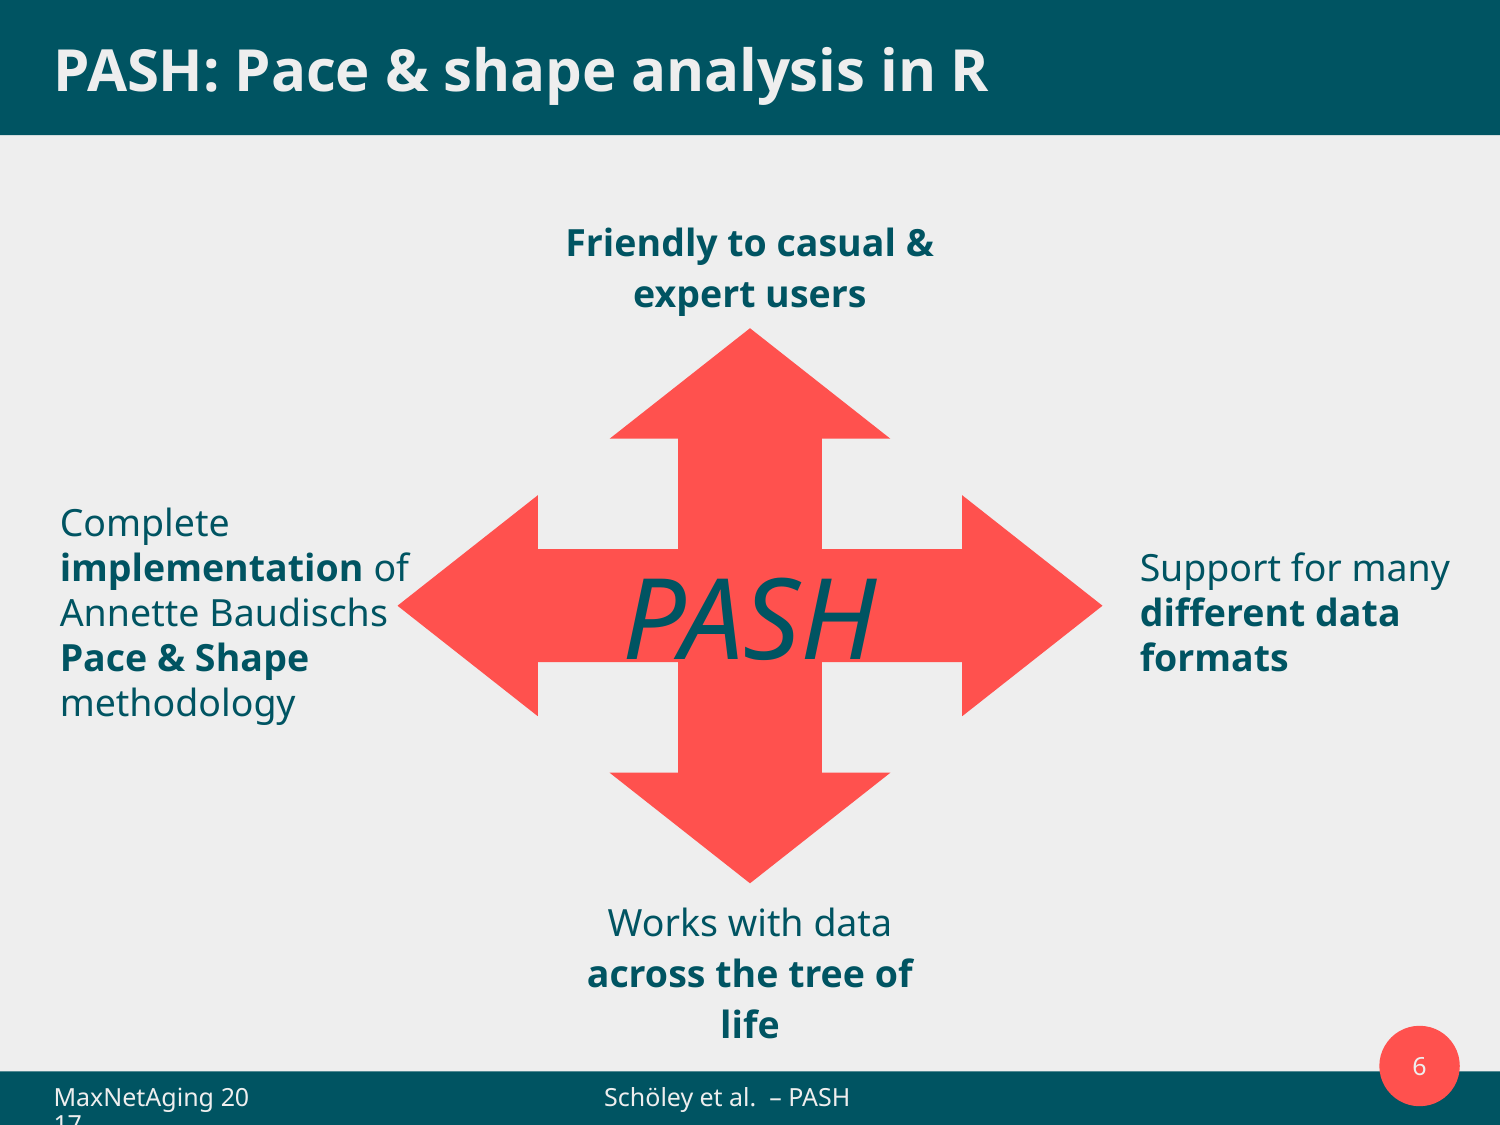

# PASH: Pace & shape analysis in R
Friendly to casual & expert users
Complete implementation of Annette Baudischs Pace & Shape methodology
PASH
Support for many different data formats
Works with data across the tree of life
6
MaxNetAging 2017
Schöley et al. – PASH